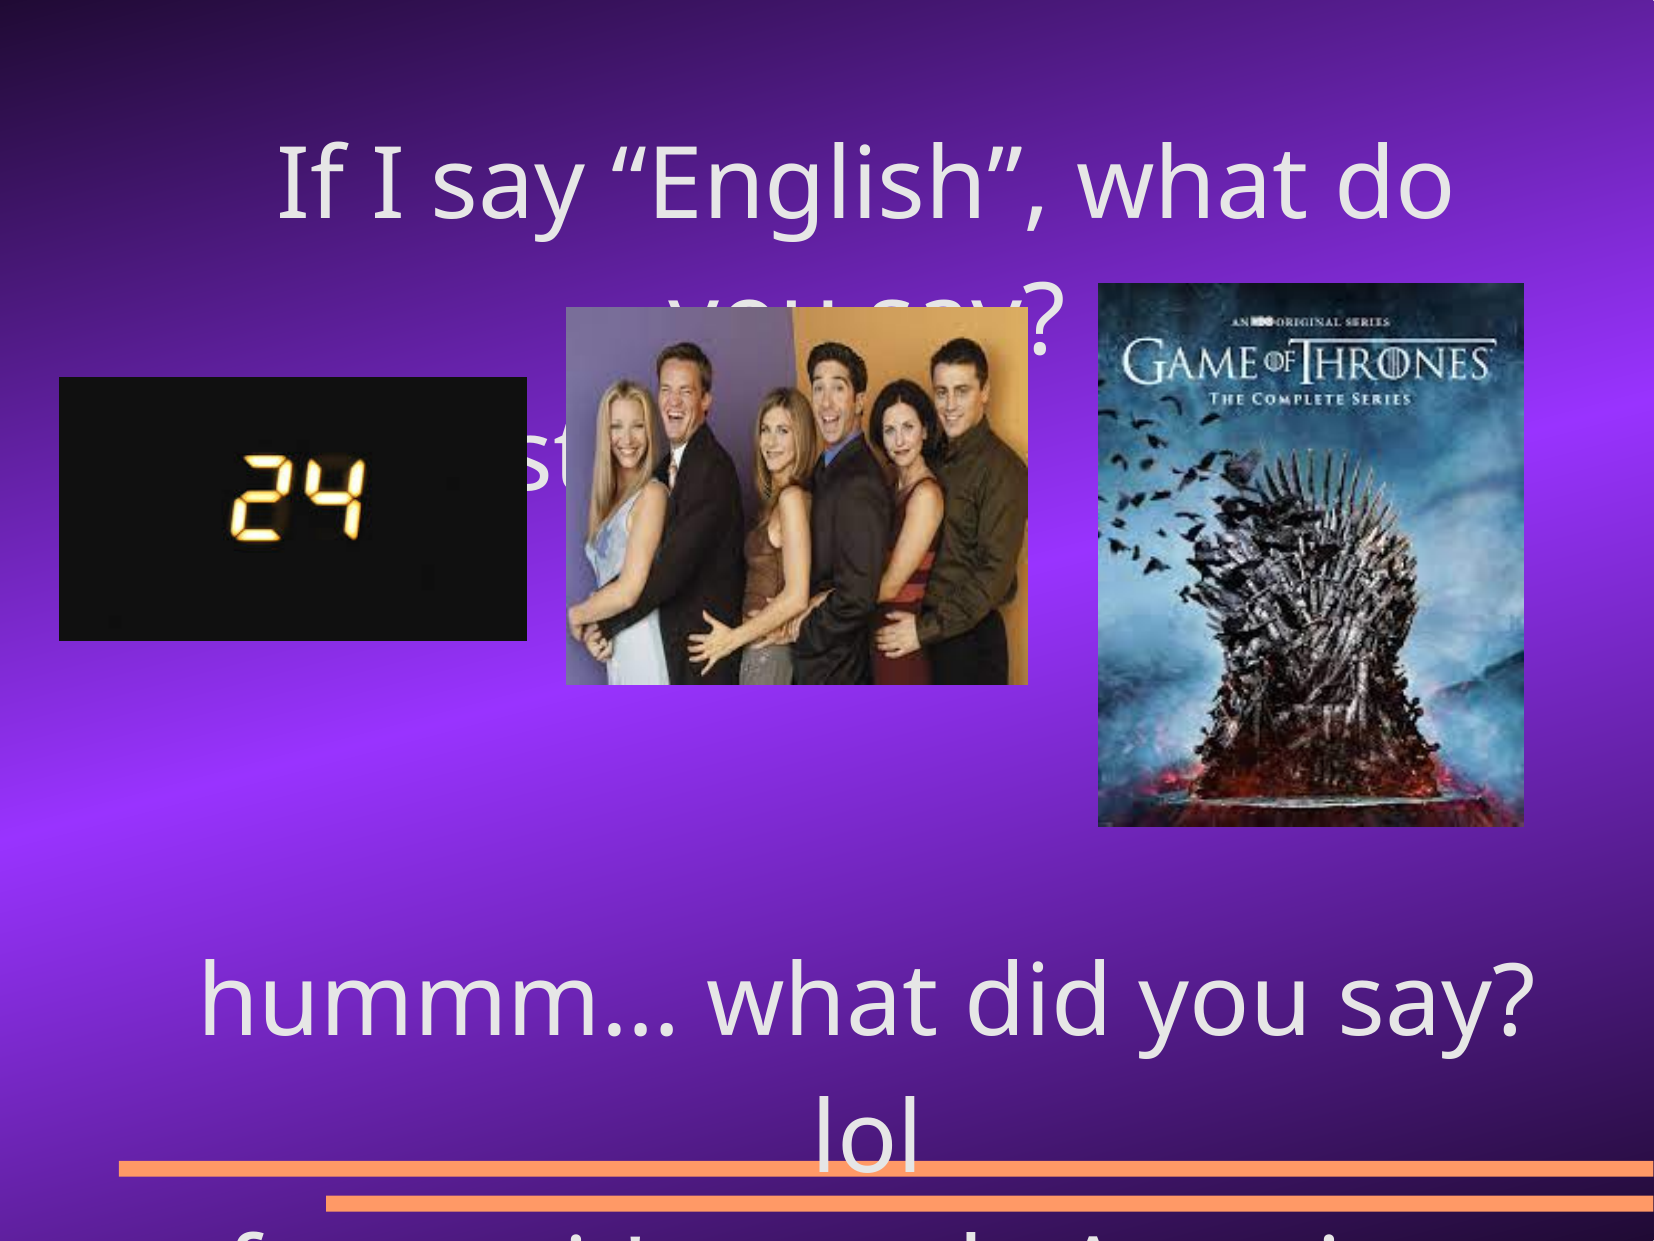

# If I say “English”, what do you say?
Her First
hummm… what did you say? lol
for me it's mostly American series